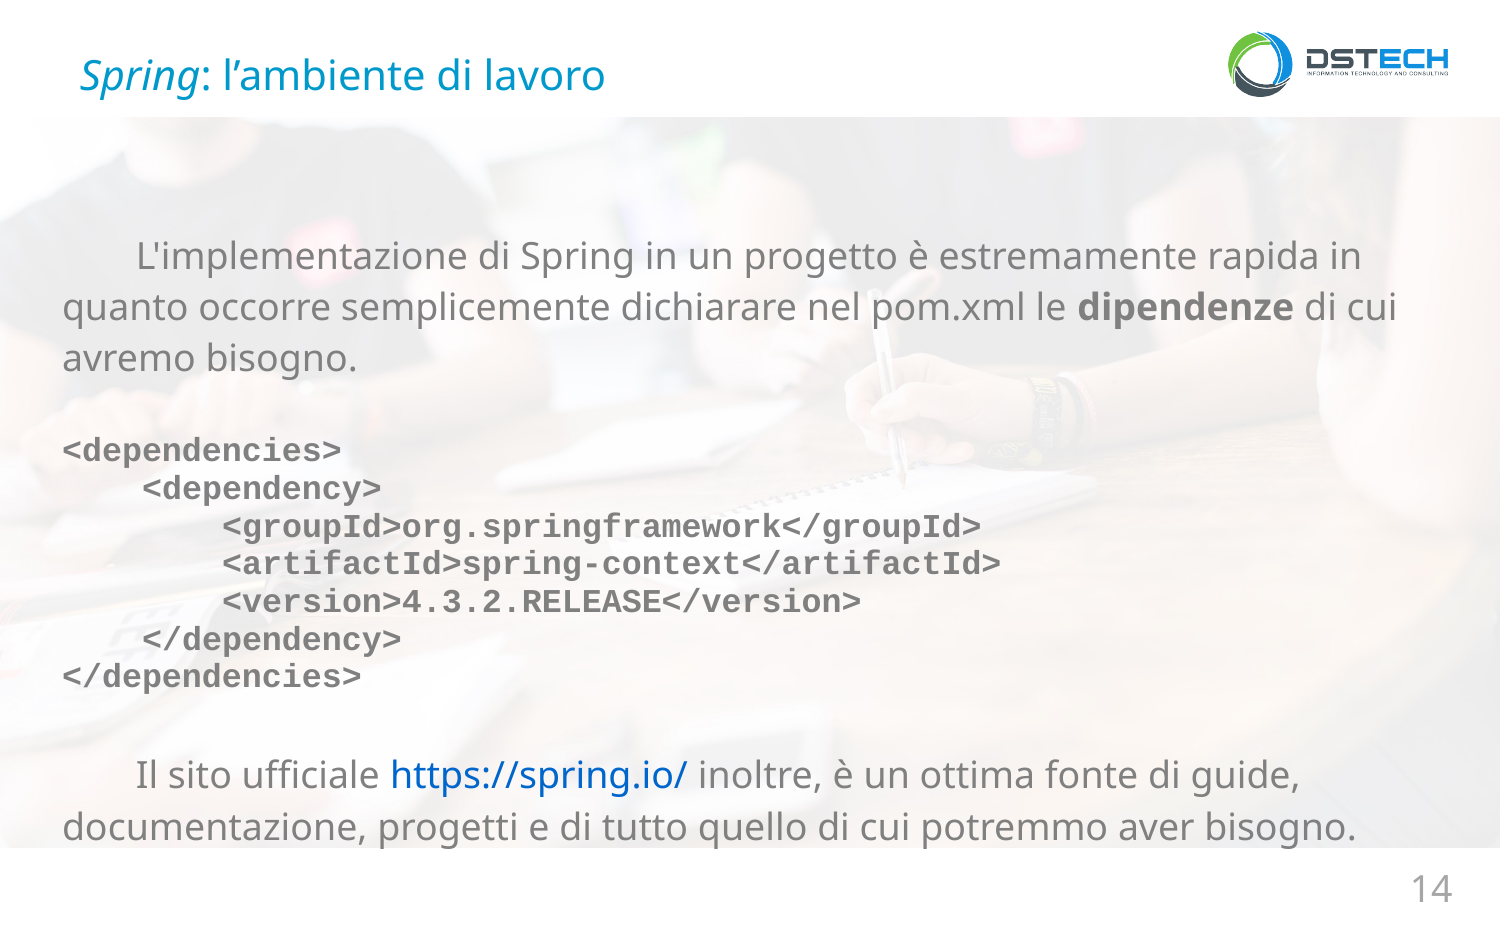

Spring: l’ambiente di lavoro
	L'implementazione di Spring in un progetto è estremamente rapida in quanto occorre semplicemente dichiarare nel pom.xml le dipendenze di cui avremo bisogno.
<dependencies>
 <dependency>
 <groupId>org.springframework</groupId>
 <artifactId>spring-context</artifactId>
 <version>4.3.2.RELEASE</version>
 </dependency>
</dependencies>
	Il sito ufficiale https://spring.io/ inoltre, è un ottima fonte di guide, documentazione, progetti e di tutto quello di cui potremmo aver bisogno.
14